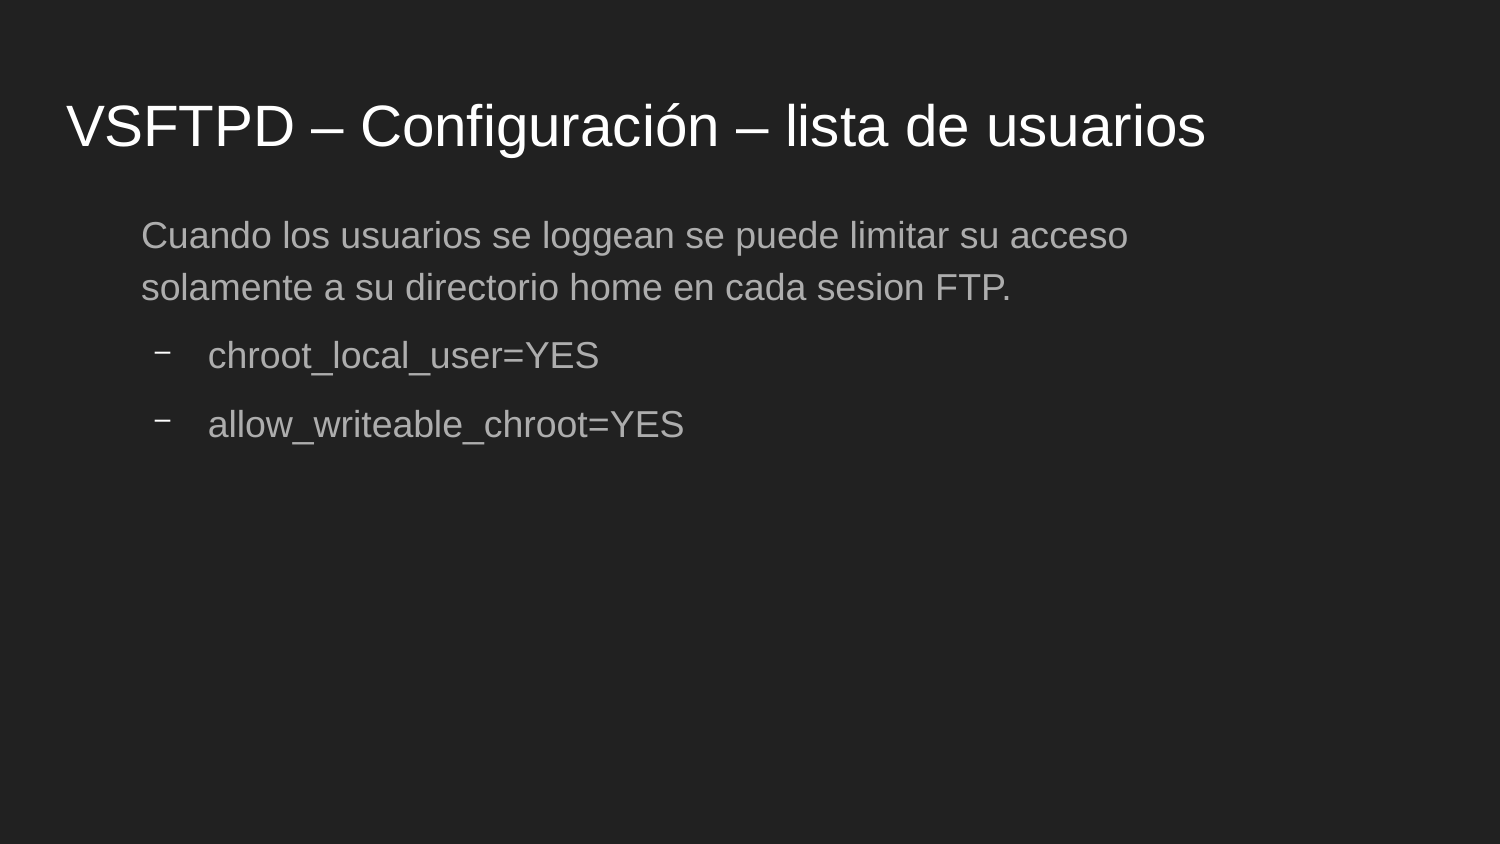

# VSFTPD – Configuración – lista de usuarios
Cuando los usuarios se loggean se puede limitar su acceso solamente a su directorio home en cada sesion FTP.
chroot_local_user=YES
allow_writeable_chroot=YES